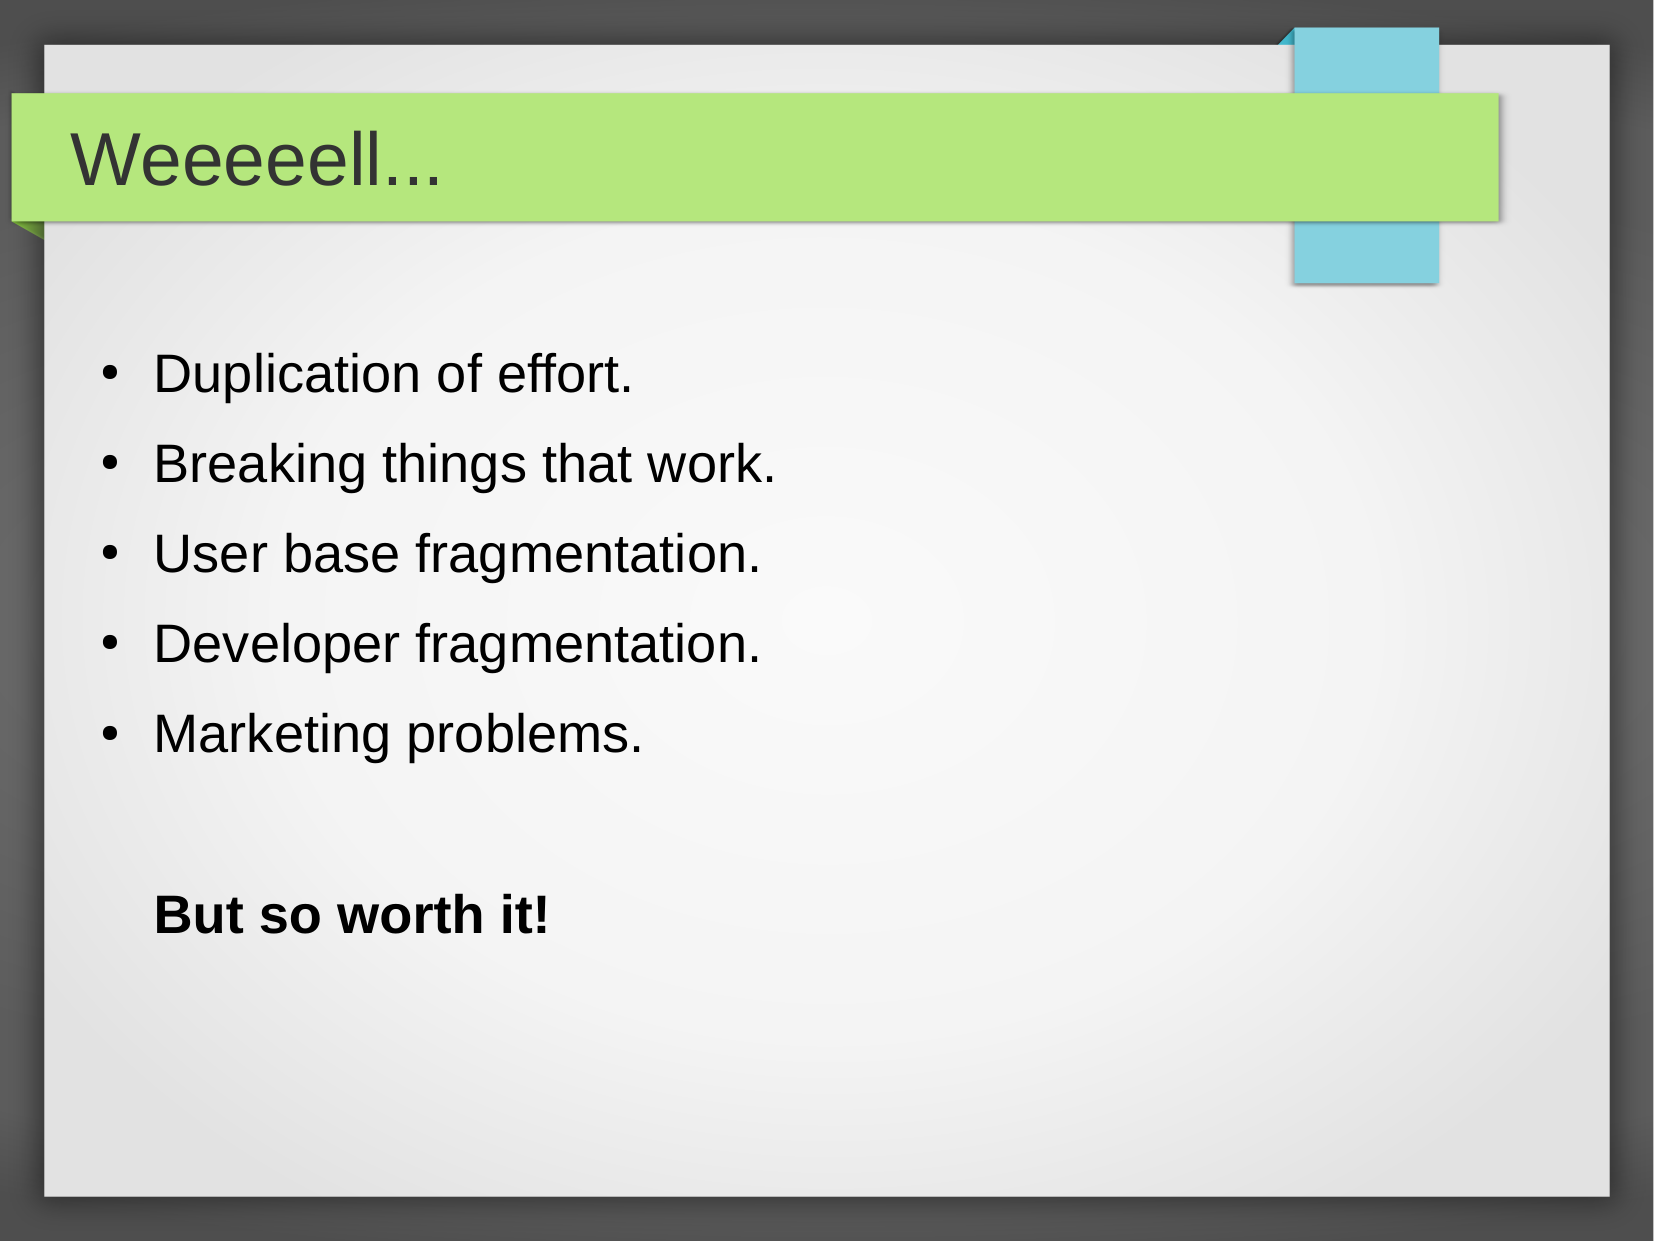

# Weeeeell...
Duplication of effort.
Breaking things that work.
User base fragmentation.
Developer fragmentation.
Marketing problems.
But so worth it!